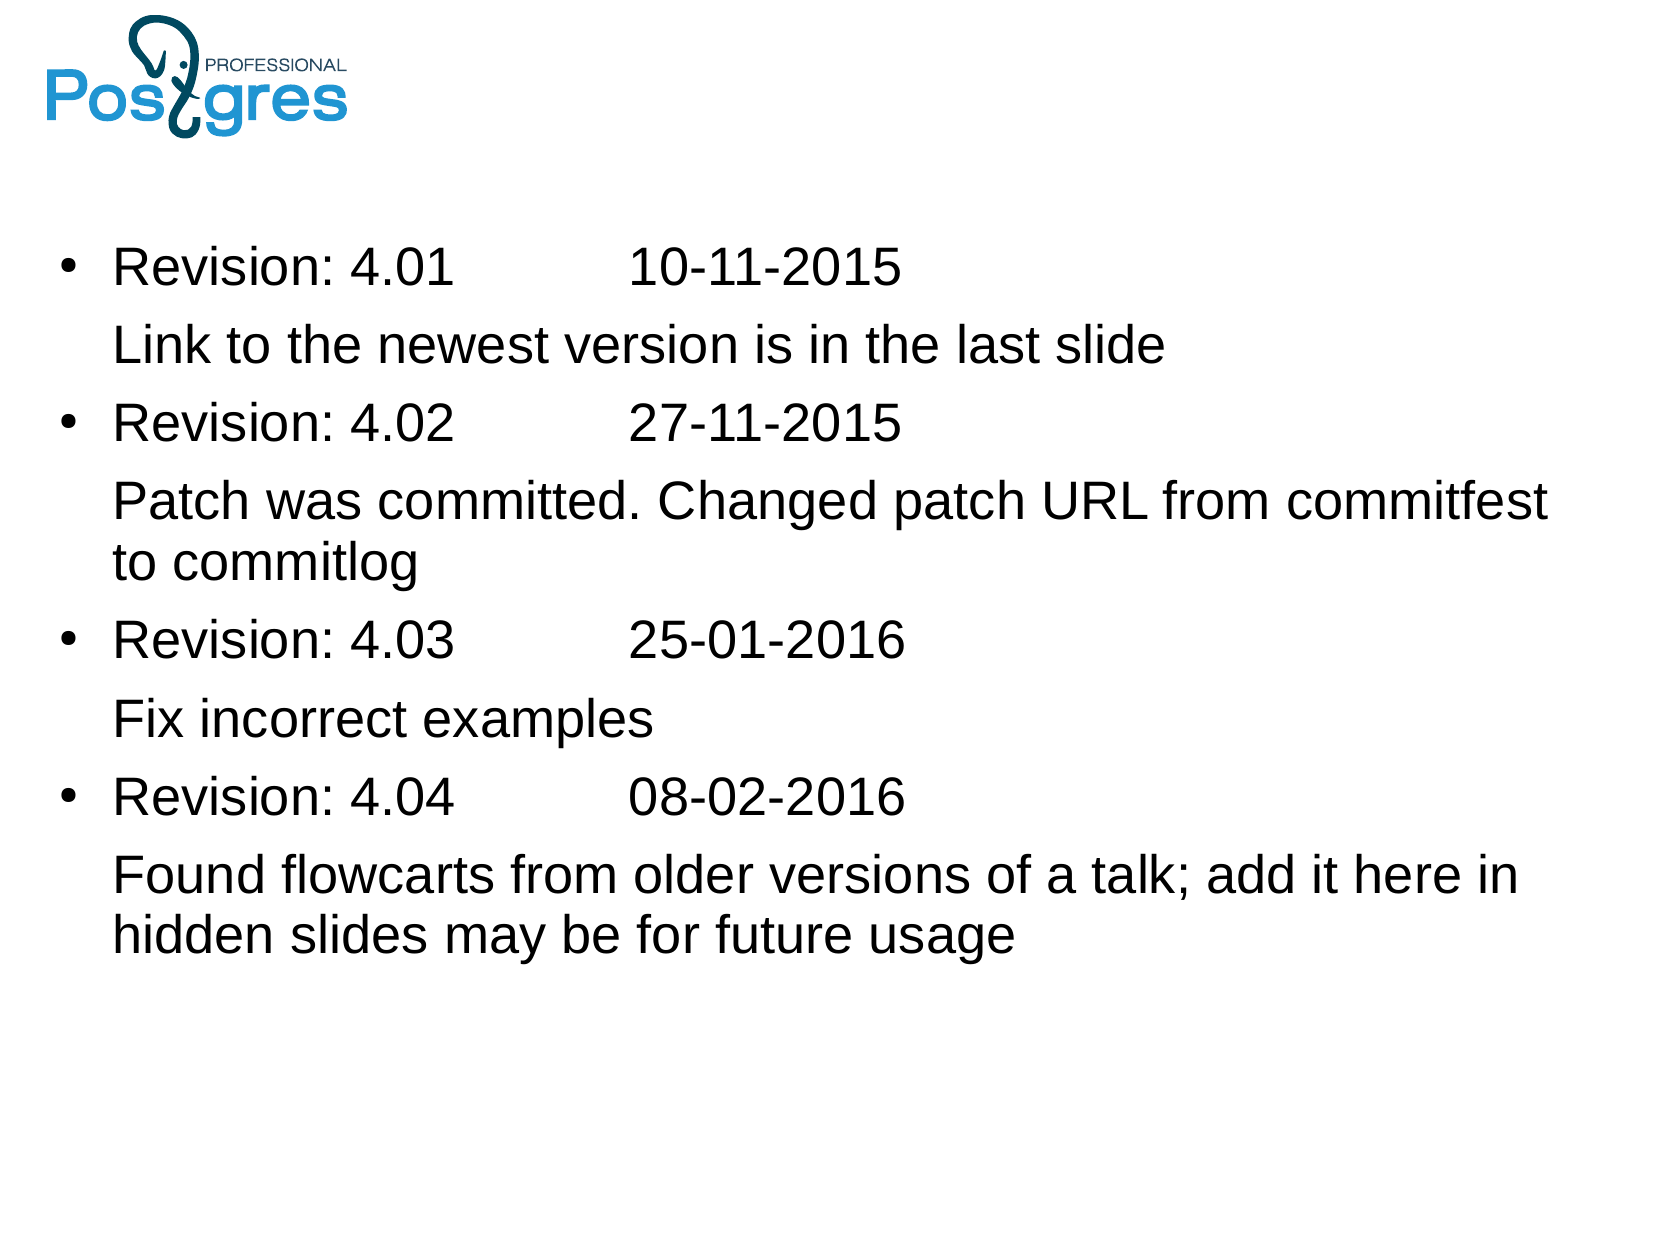

#
Revision: 4.01 			10-11-2015
Link to the newest version is in the last slide
Revision: 4.02 			27-11-2015
Patch was committed. Changed patch URL from commitfest to commitlog
Revision: 4.03			25-01-2016
Fix incorrect examples
Revision: 4.04			08-02-2016
Found flowcarts from older versions of a talk; add it here in hidden slides may be for future usage